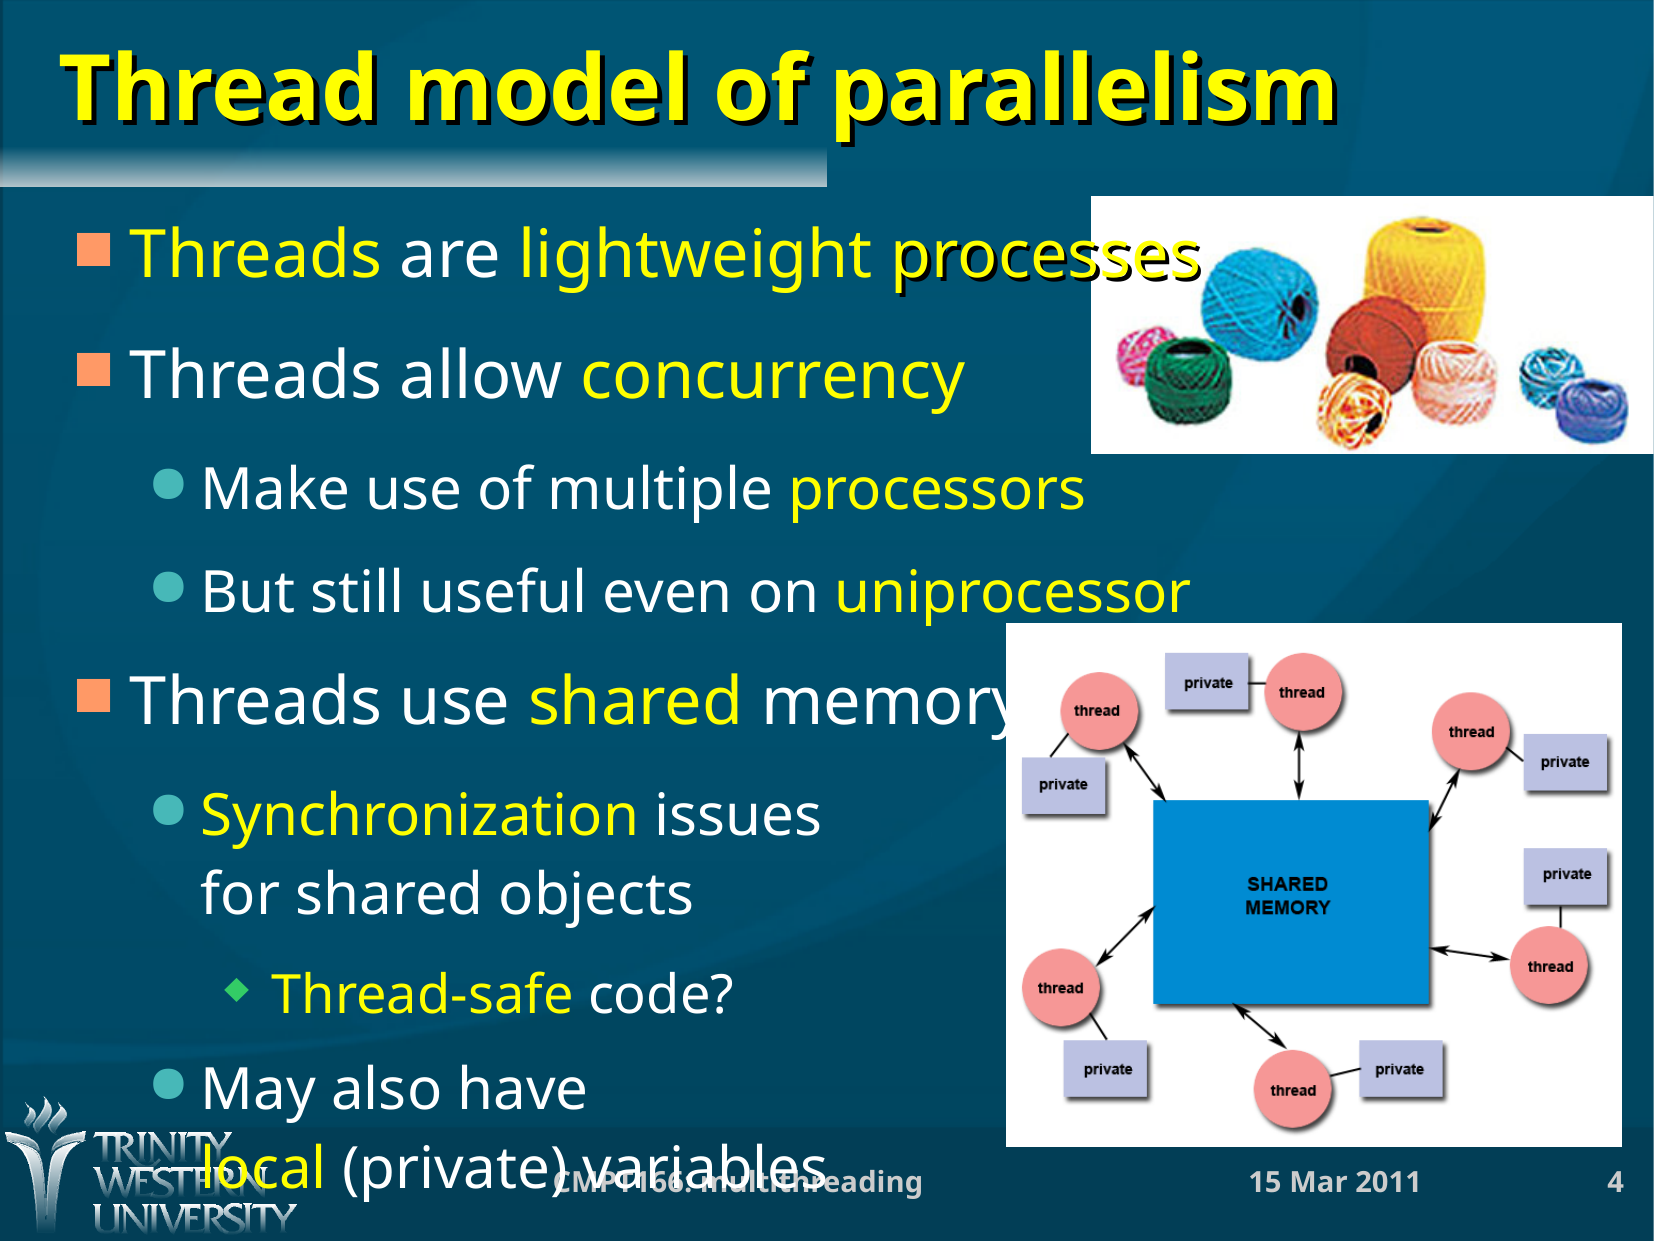

# Thread model of parallelism
Threads are lightweight processes
Threads allow concurrency
Make use of multiple processors
But still useful even on uniprocessor
Threads use shared memory
Synchronization issues
for shared objects
Thread-safe code?
May also have
local (private) variables
CMPT166: multithreading
15 Mar 2011
4